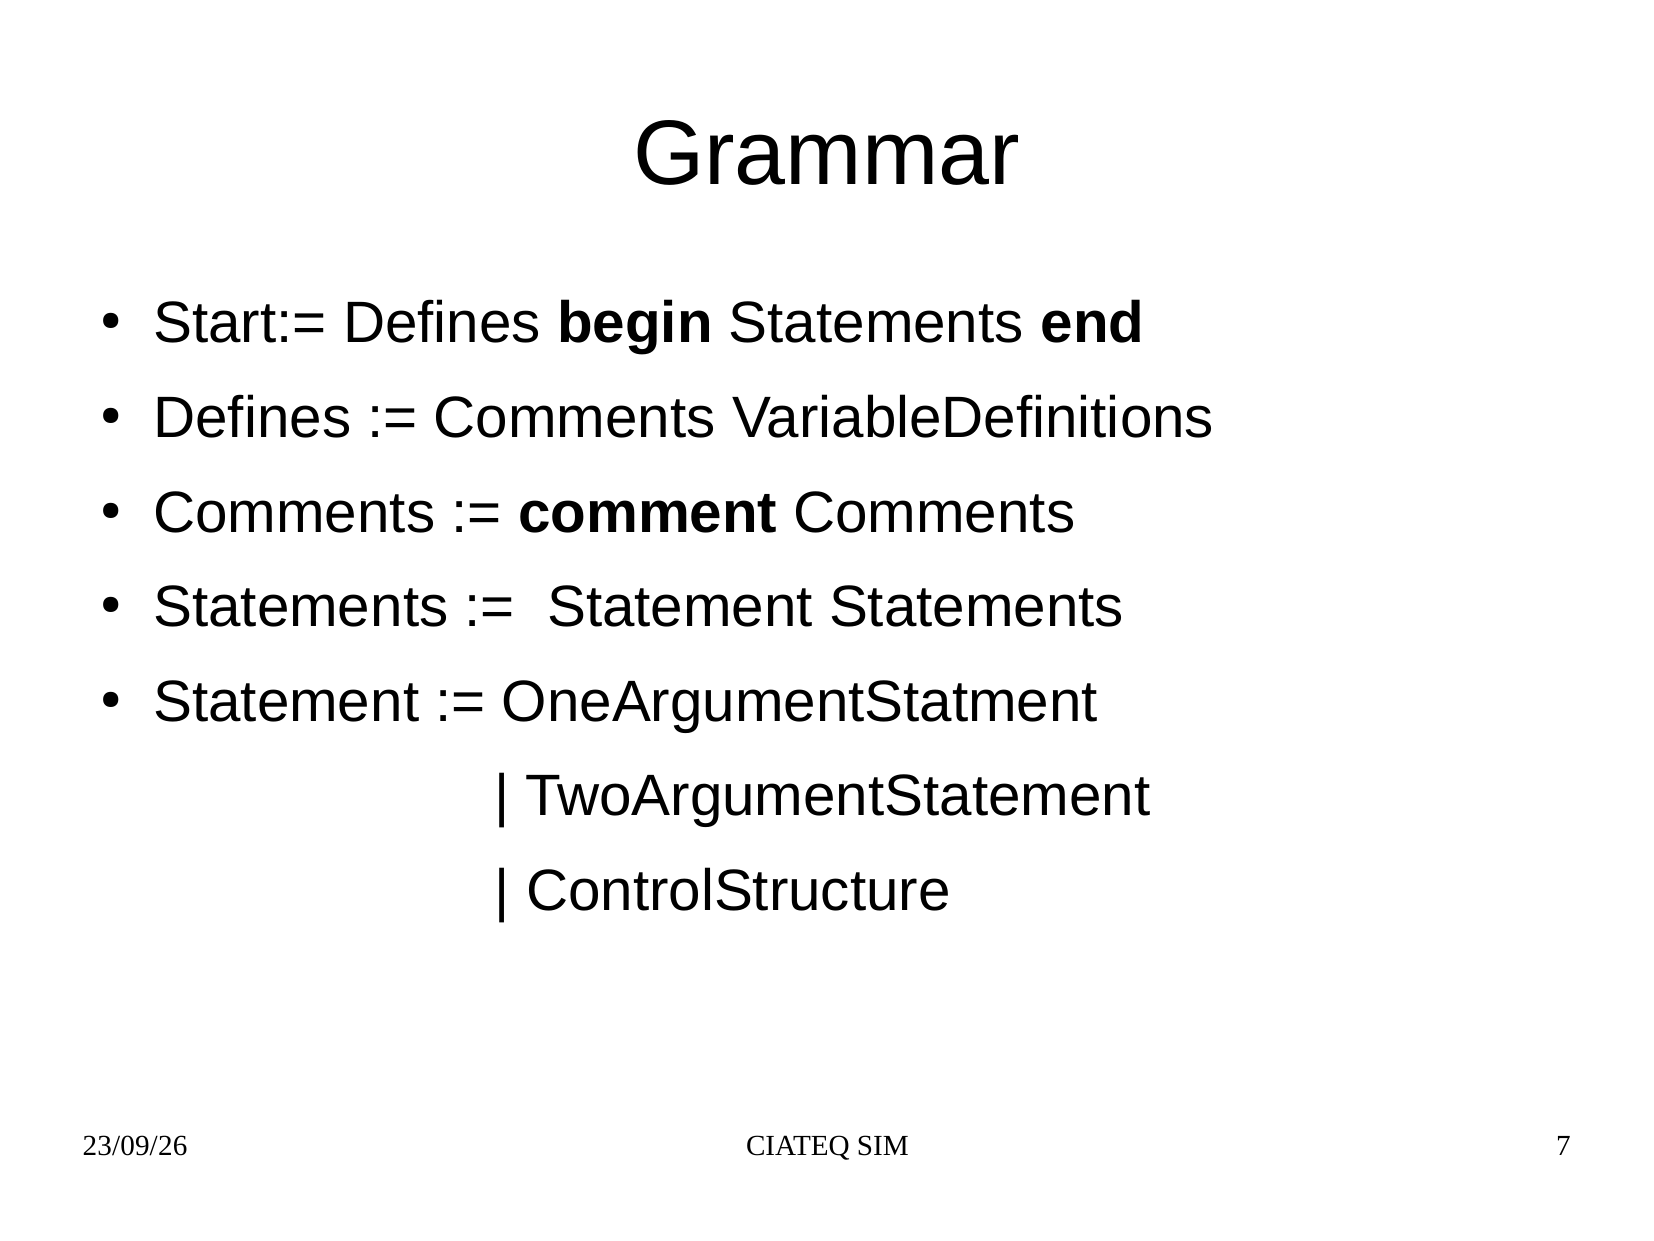

# Grammar
Start:= Defines begin Statements end
Defines := Comments VariableDefinitions
Comments := comment Comments
Statements := Statement Statements
Statement := OneArgumentStatment
 | TwoArgumentStatement
 | ControlStructure
CIATEQ SIM
7